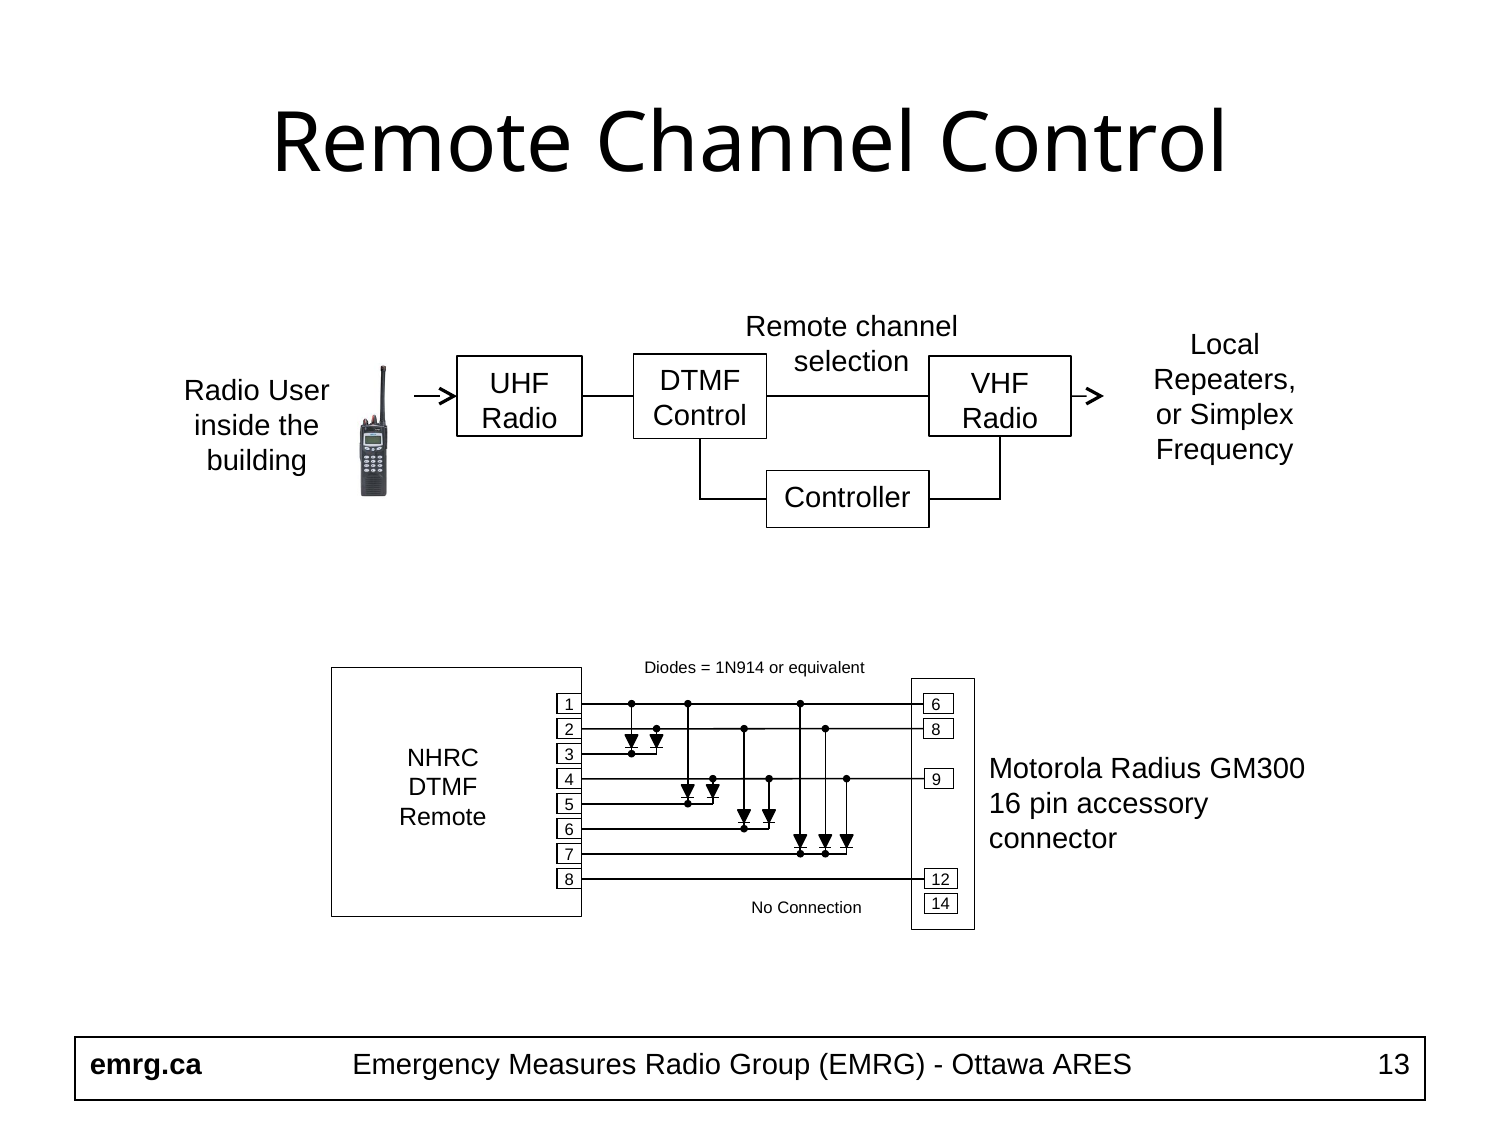

# Remote Channel Control
Remote channel selection
Local Repeaters, or Simplex Frequency
DTMF
Control
UHF Radio
VHF Radio
Radio User inside the building
Controller
Diodes = 1N914 or equivalent
6
1
8
2
NHRC DTMF Remote
Motorola Radius GM300
16 pin accessory connector
3
9
4
5
6
7
12
8
No Connection
14
Emergency Measures Radio Group (EMRG) - Ottawa ARES